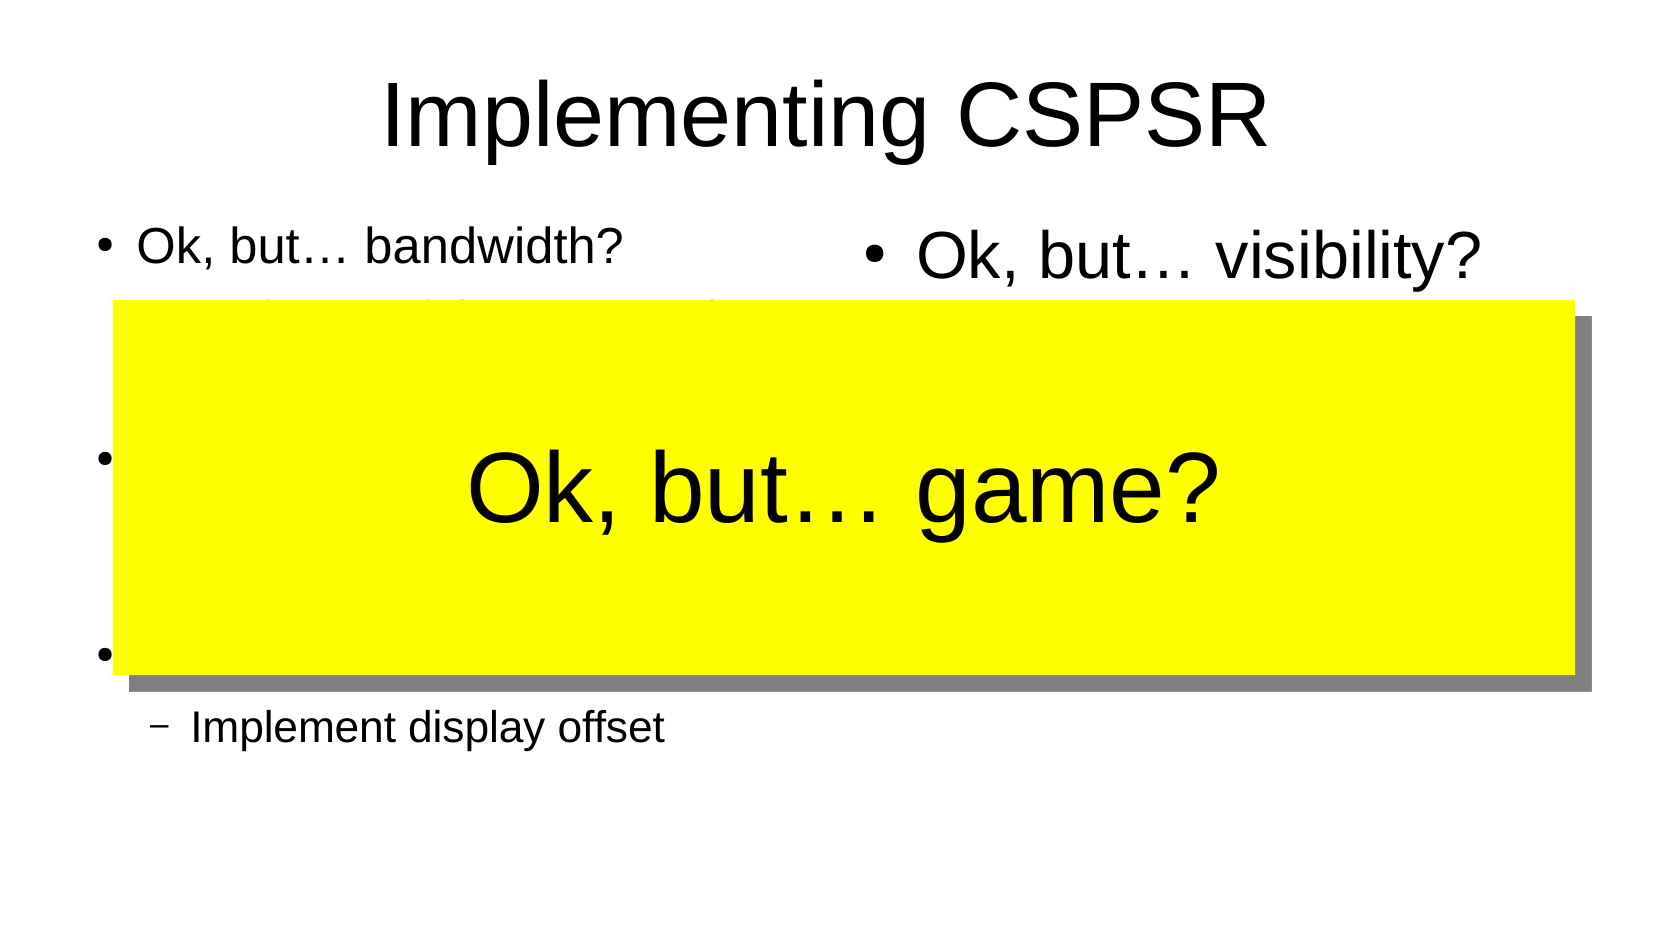

# Implementing CSPSR
Ok, but… bandwidth?
Implement delta compression
Implement binary serialization
Ok, but… tickrates?
Implement / enable interpolation
Ok, but… jitters?
Implement display offset
Ok, but… visibility?
Implement interest management
Ok, but… physics?
Yea uh... good luck
Ok, but… game?
Ok, but… game?